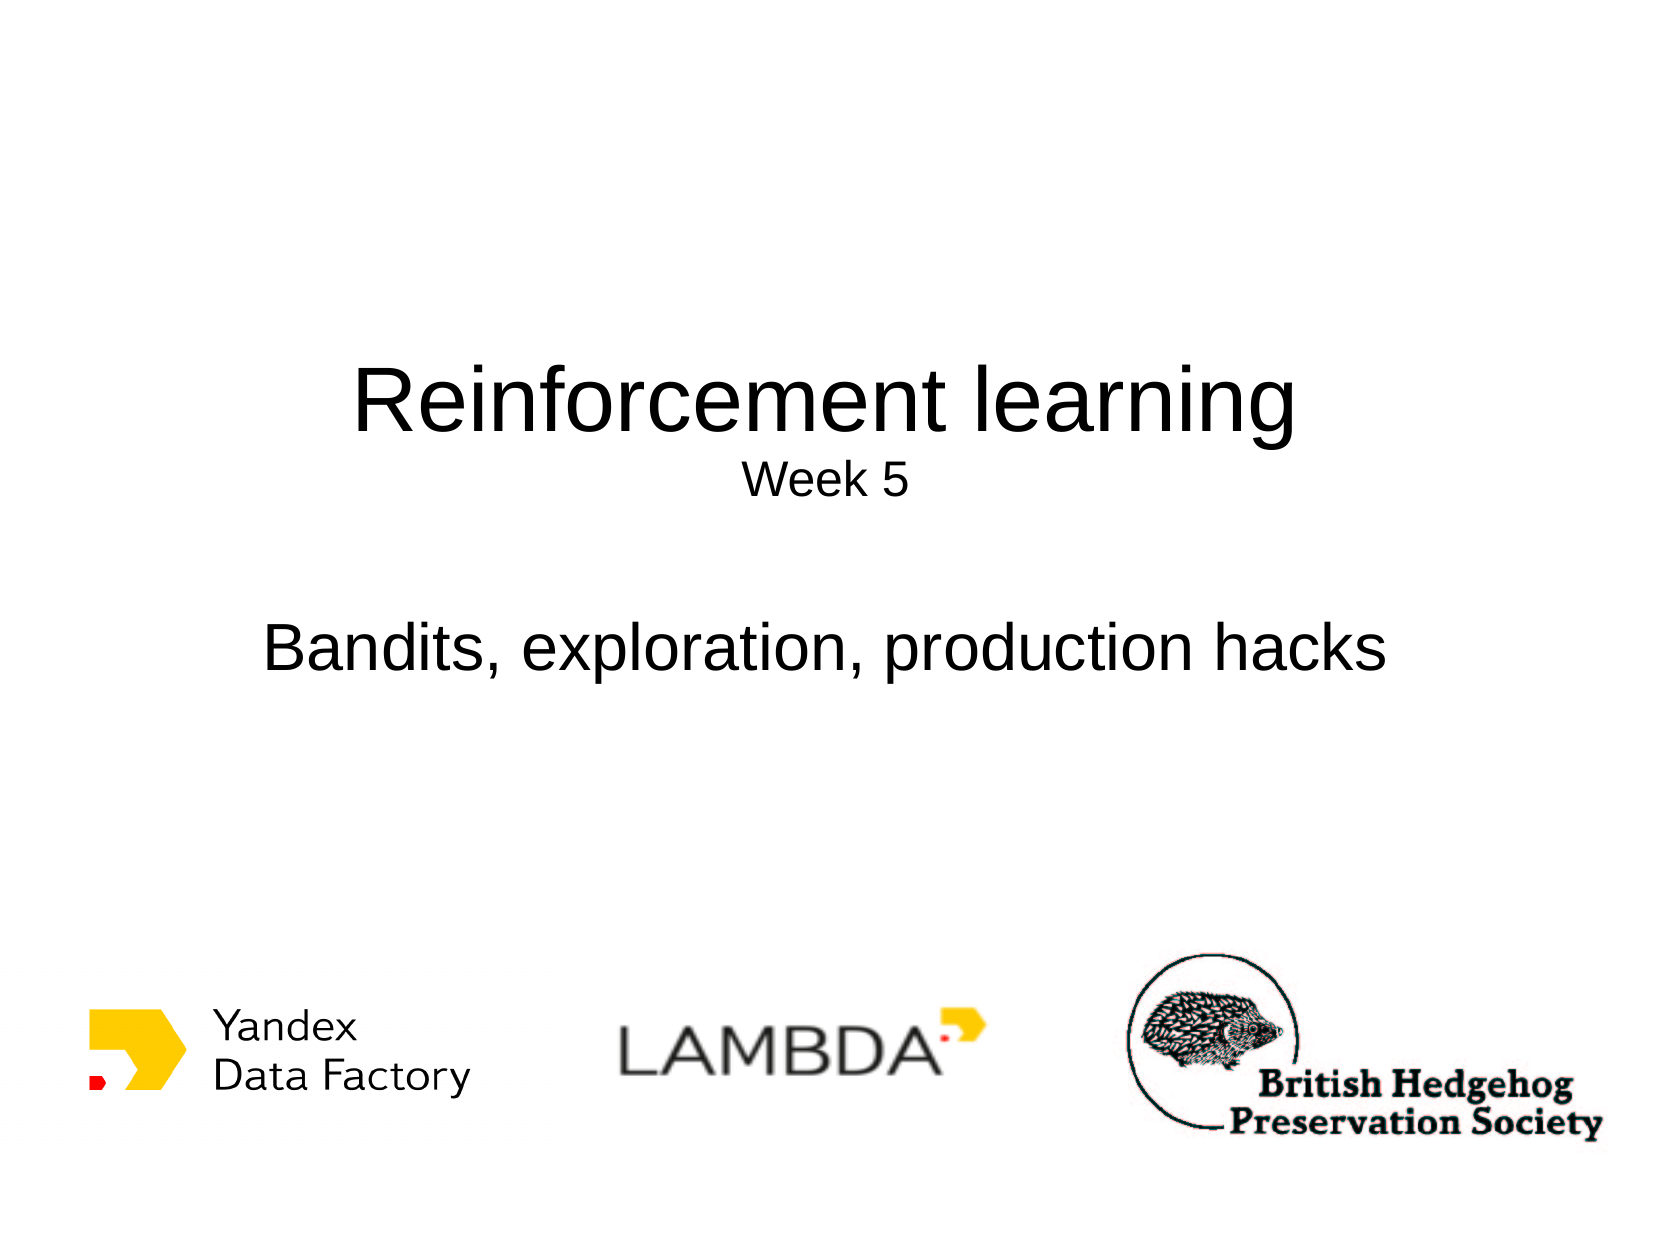

Reinforcement learning
Week 5
Bandits, exploration, production hacks
1